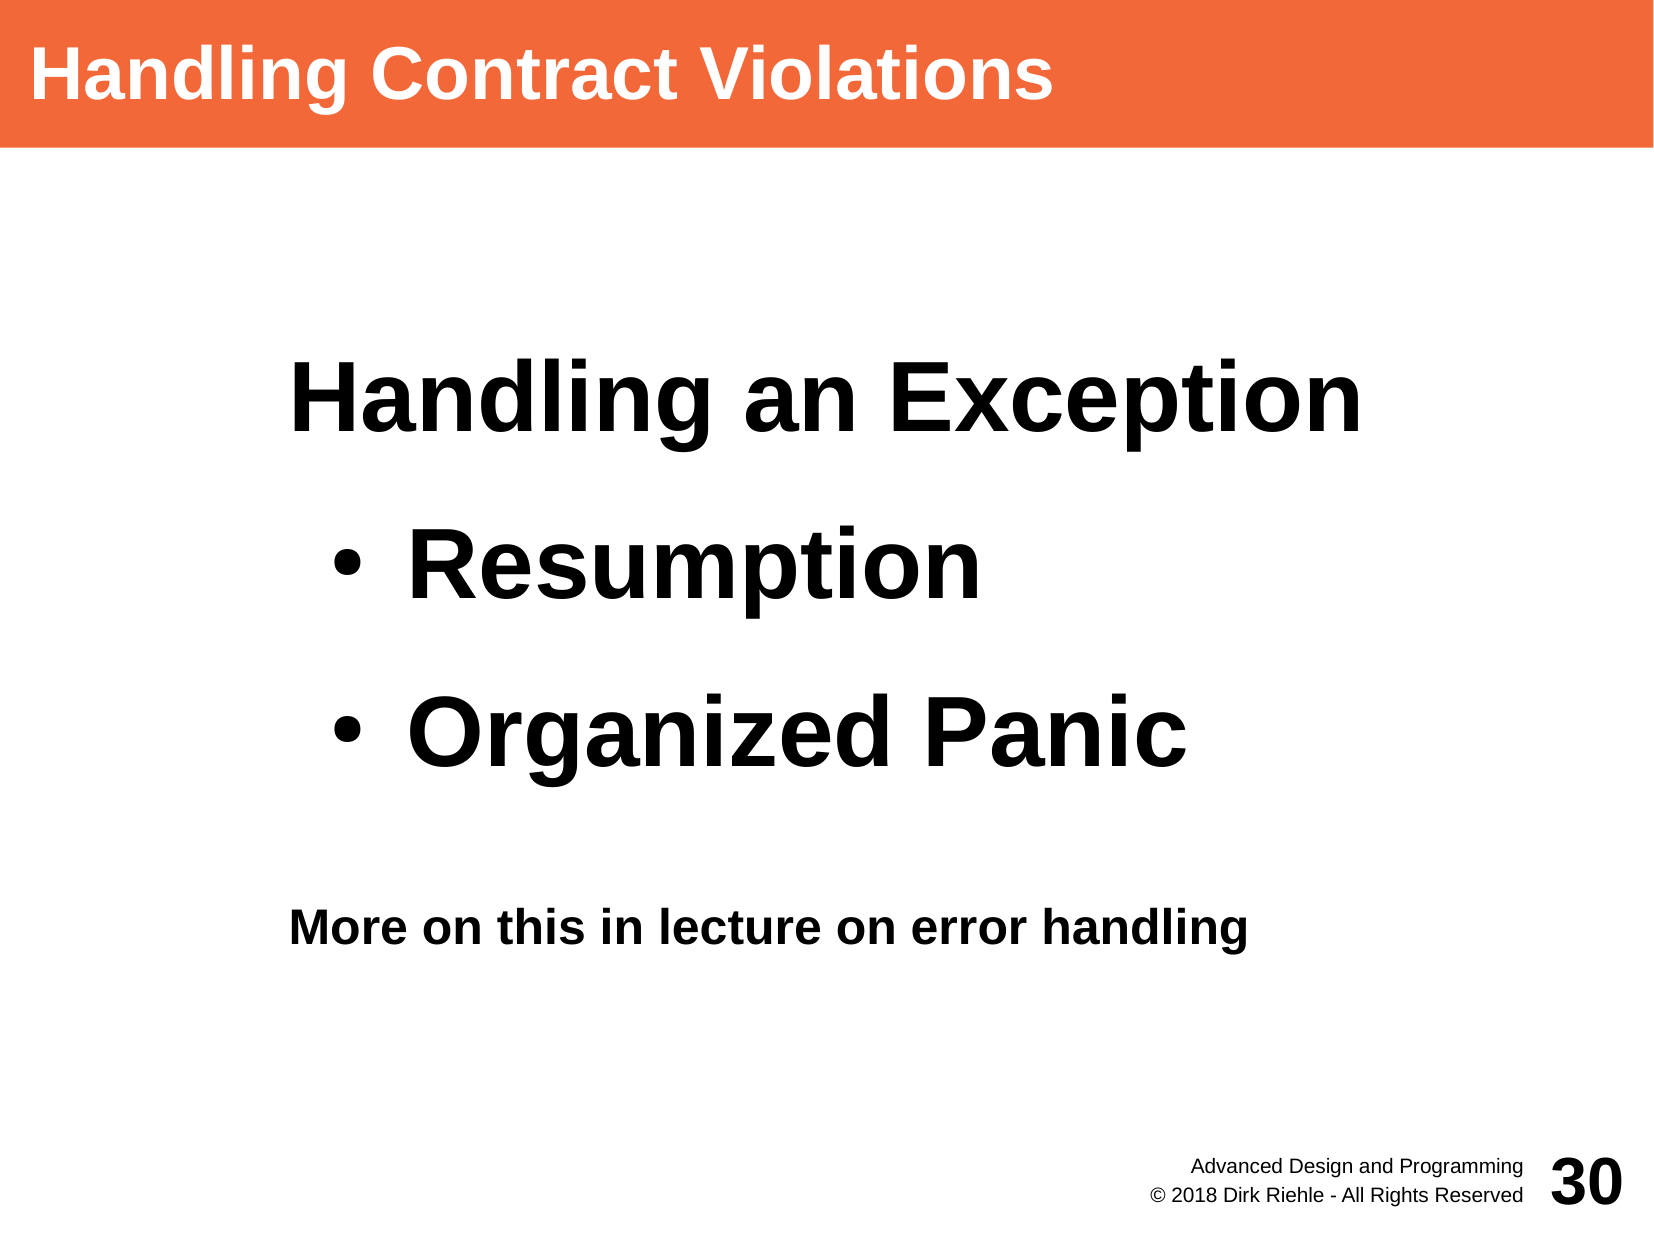

# Handling Contract Violations
Handling an Exception
Resumption
Organized Panic
More on this in lecture on error handling
Advanced Design and Programming
30
© 2018 Dirk Riehle - All Rights Reserved